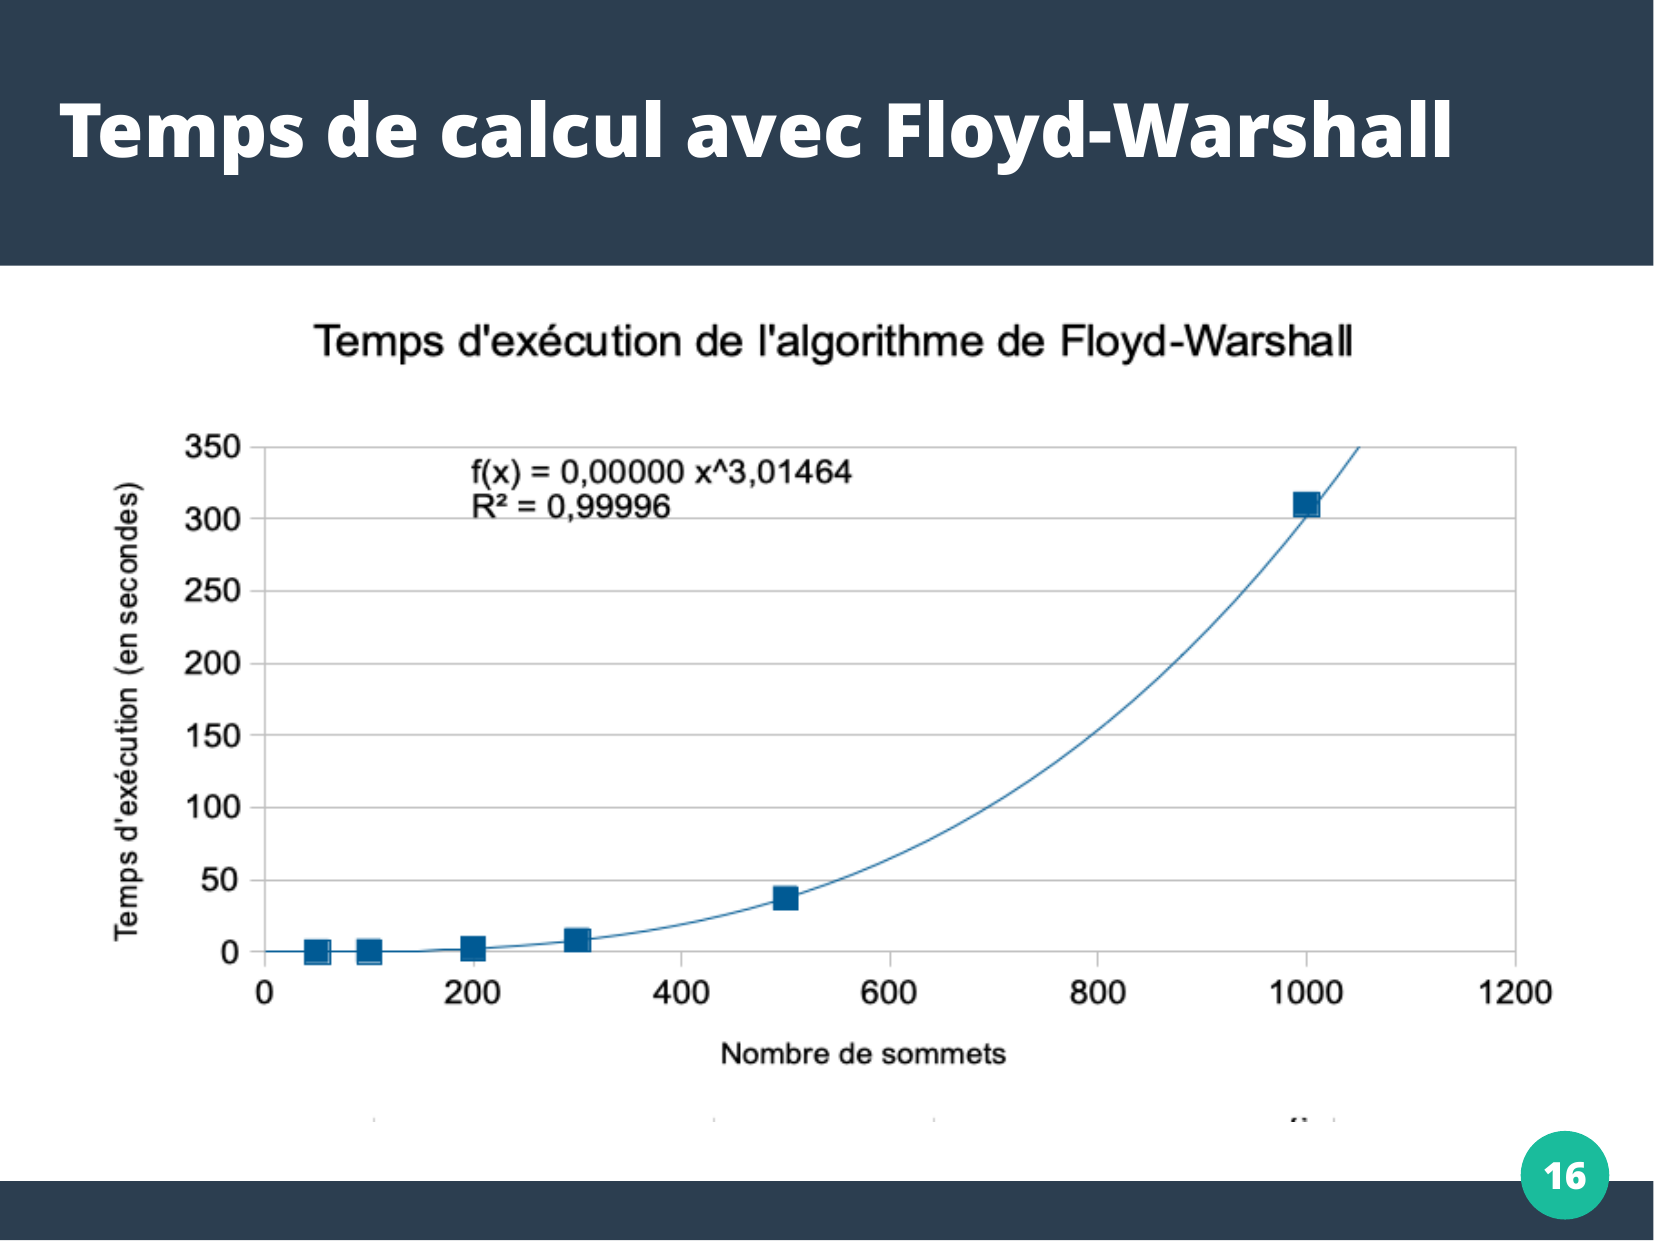

# Temps de calcul avec Floyd-Warshall
16